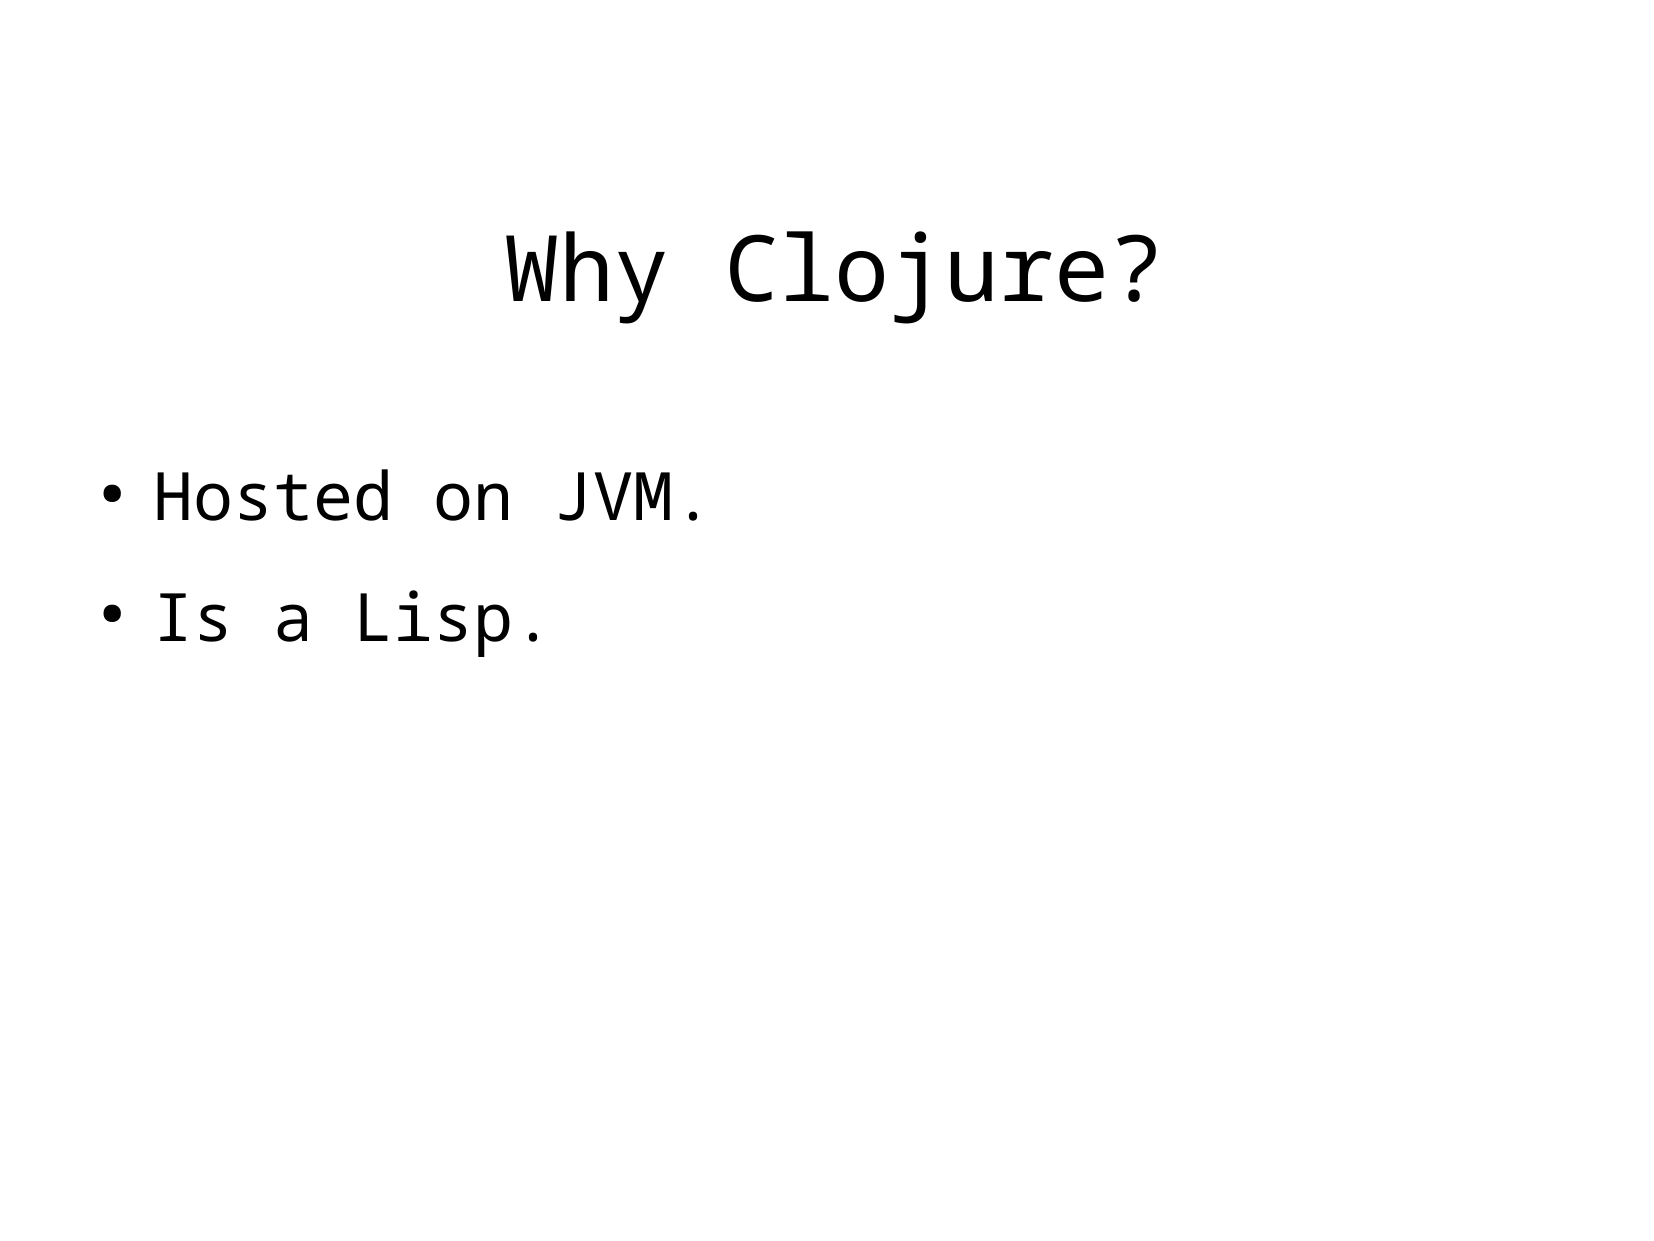

Why Clojure?
# Hosted on JVM.
Is a Lisp.